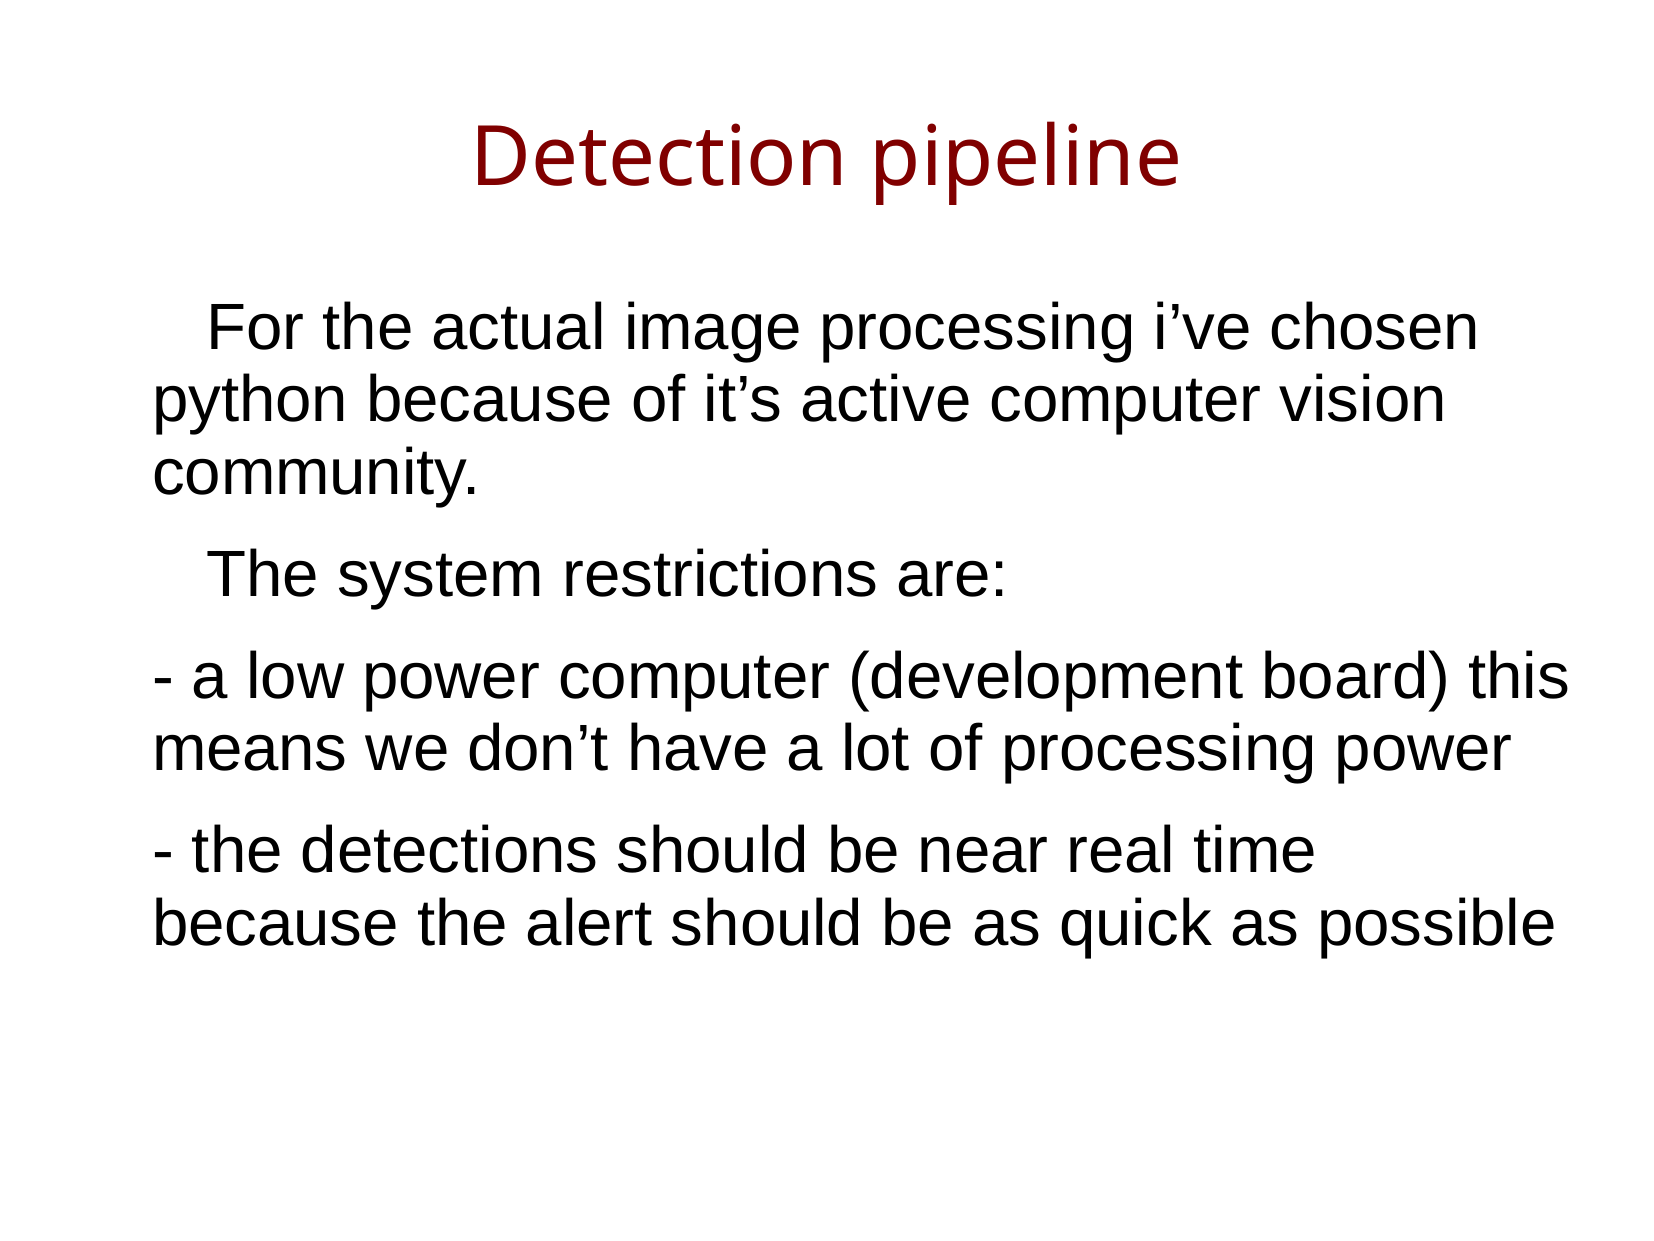

# Detection pipeline
 For the actual image processing i’ve chosen python because of it’s active computer vision community.
 The system restrictions are:
- a low power computer (development board) this means we don’t have a lot of processing power
- the detections should be near real time because the alert should be as quick as possible